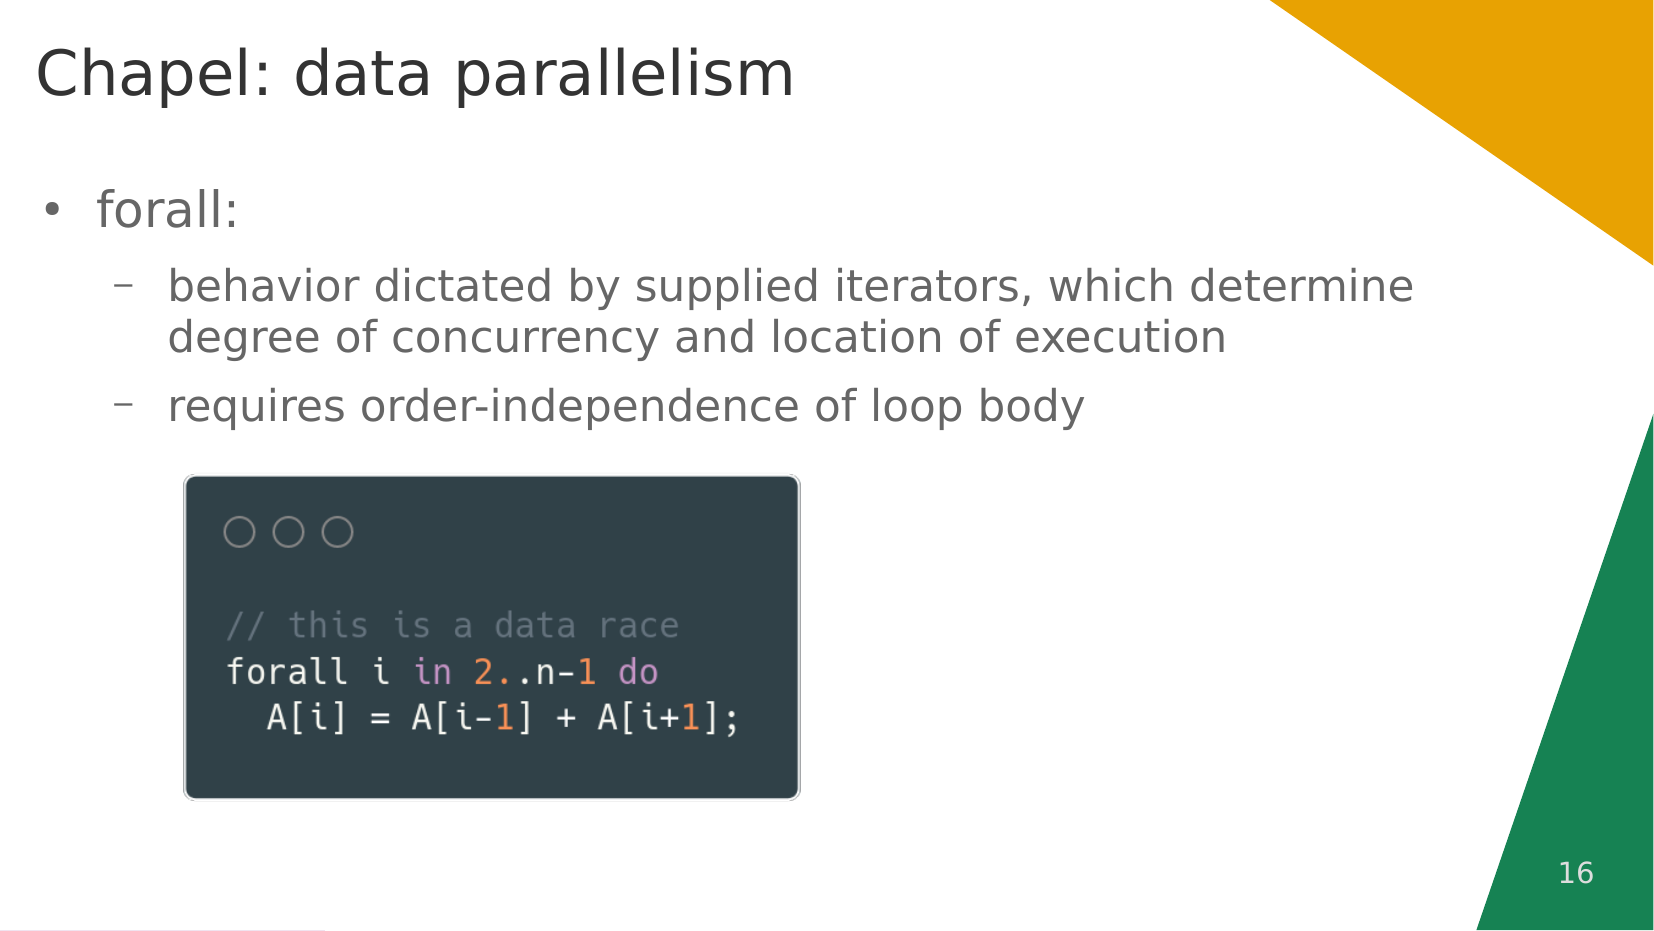

# Chapel: data parallelism
forall:
behavior dictated by supplied iterators, which determine degree of concurrency and location of execution
requires order-independence of loop body
16